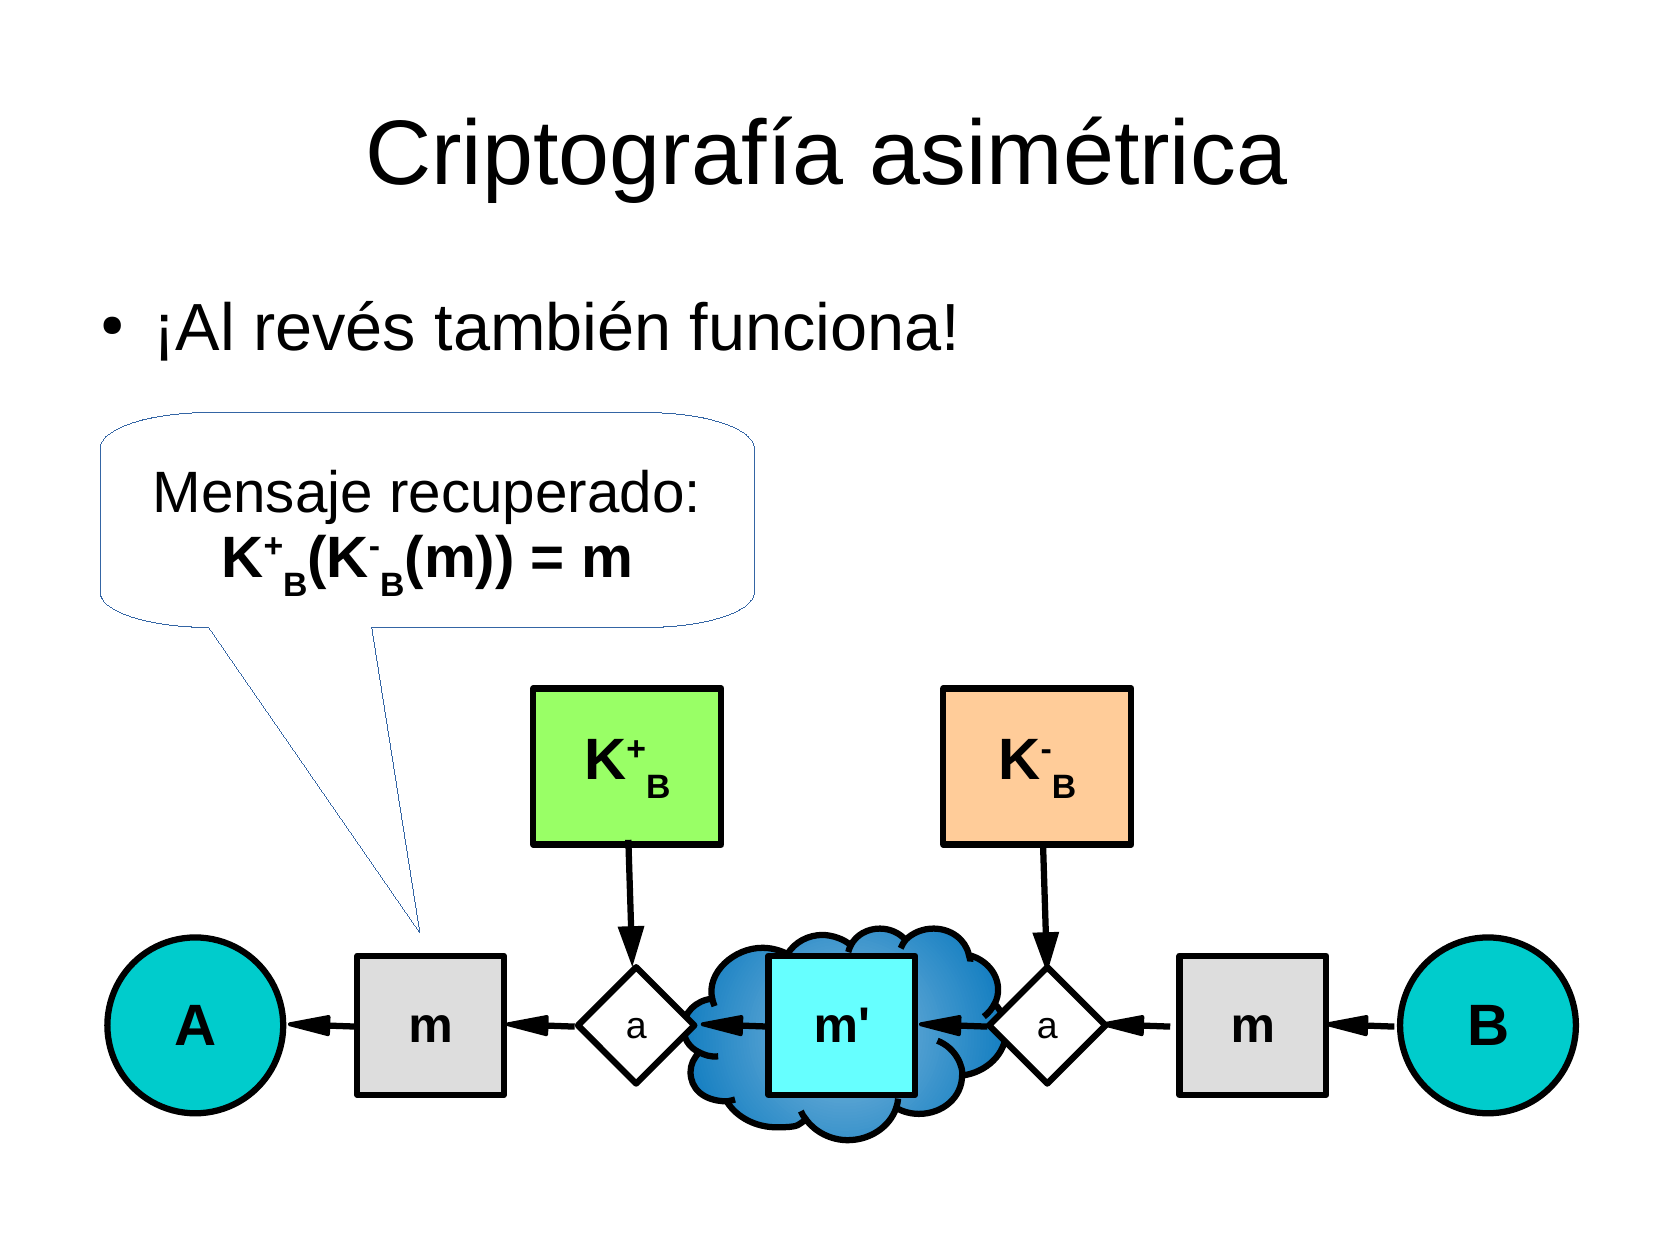

# Criptografía asimétrica
¡Al revés también funciona!
Mensaje recuperado:
K+B(K-B(m)) = m
K+B
K-B
A
B
m
m'
m
a
a